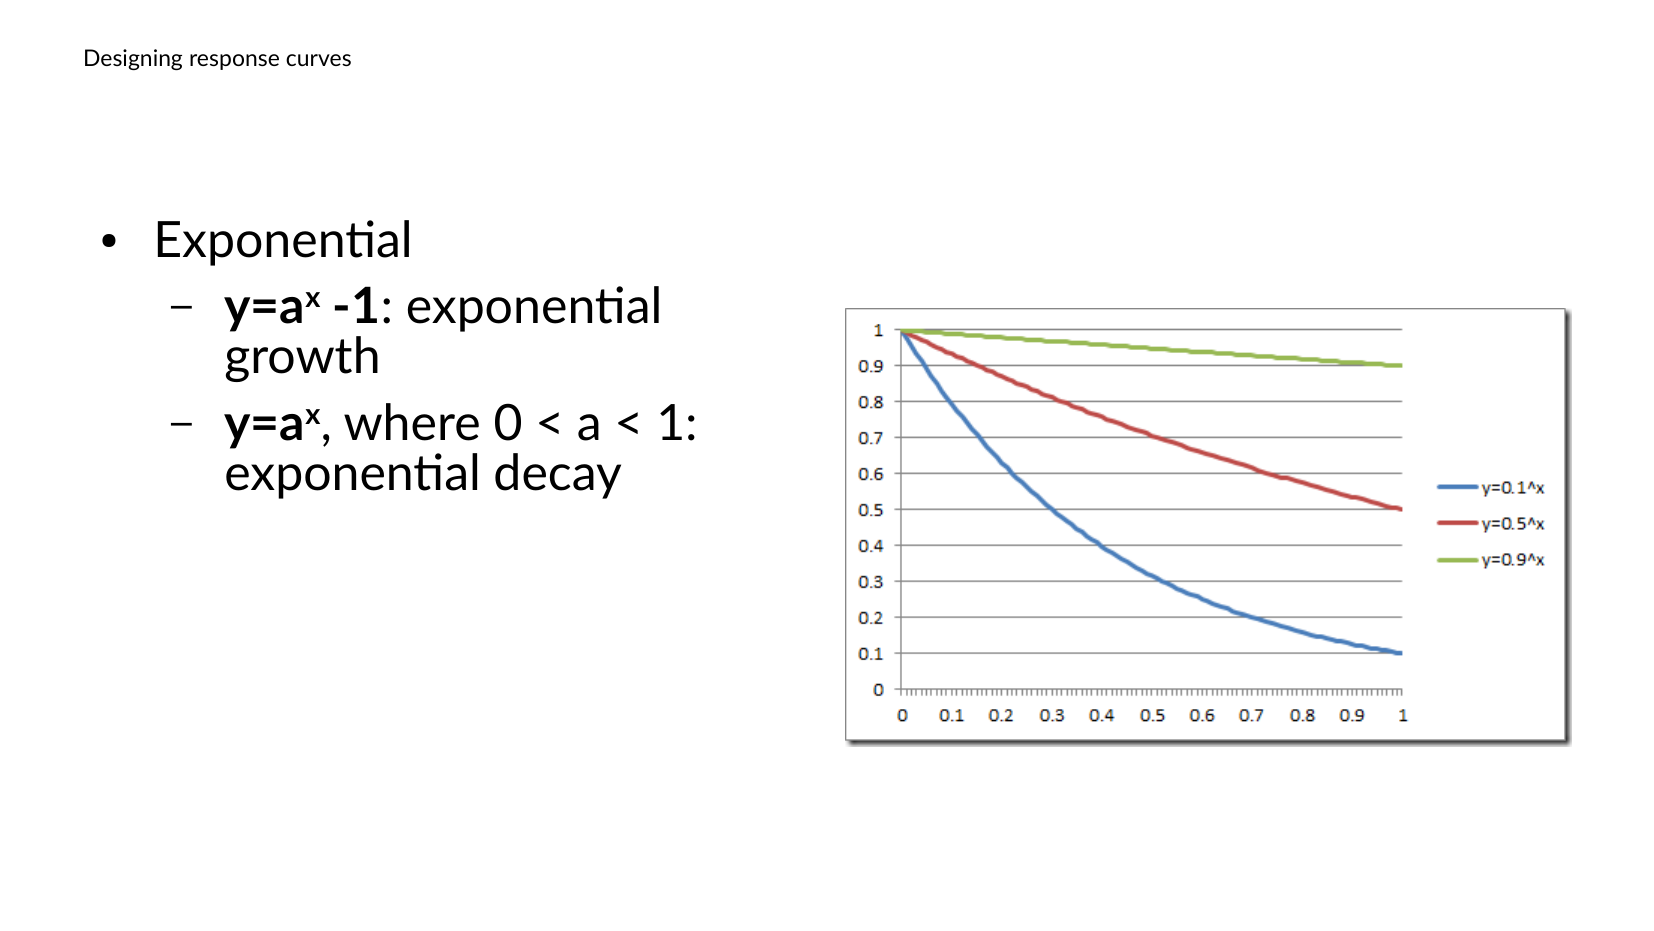

# Designing response curves
Exponential
y=ax -1: exponential growth
y=ax, where 0 < a < 1: exponential decay